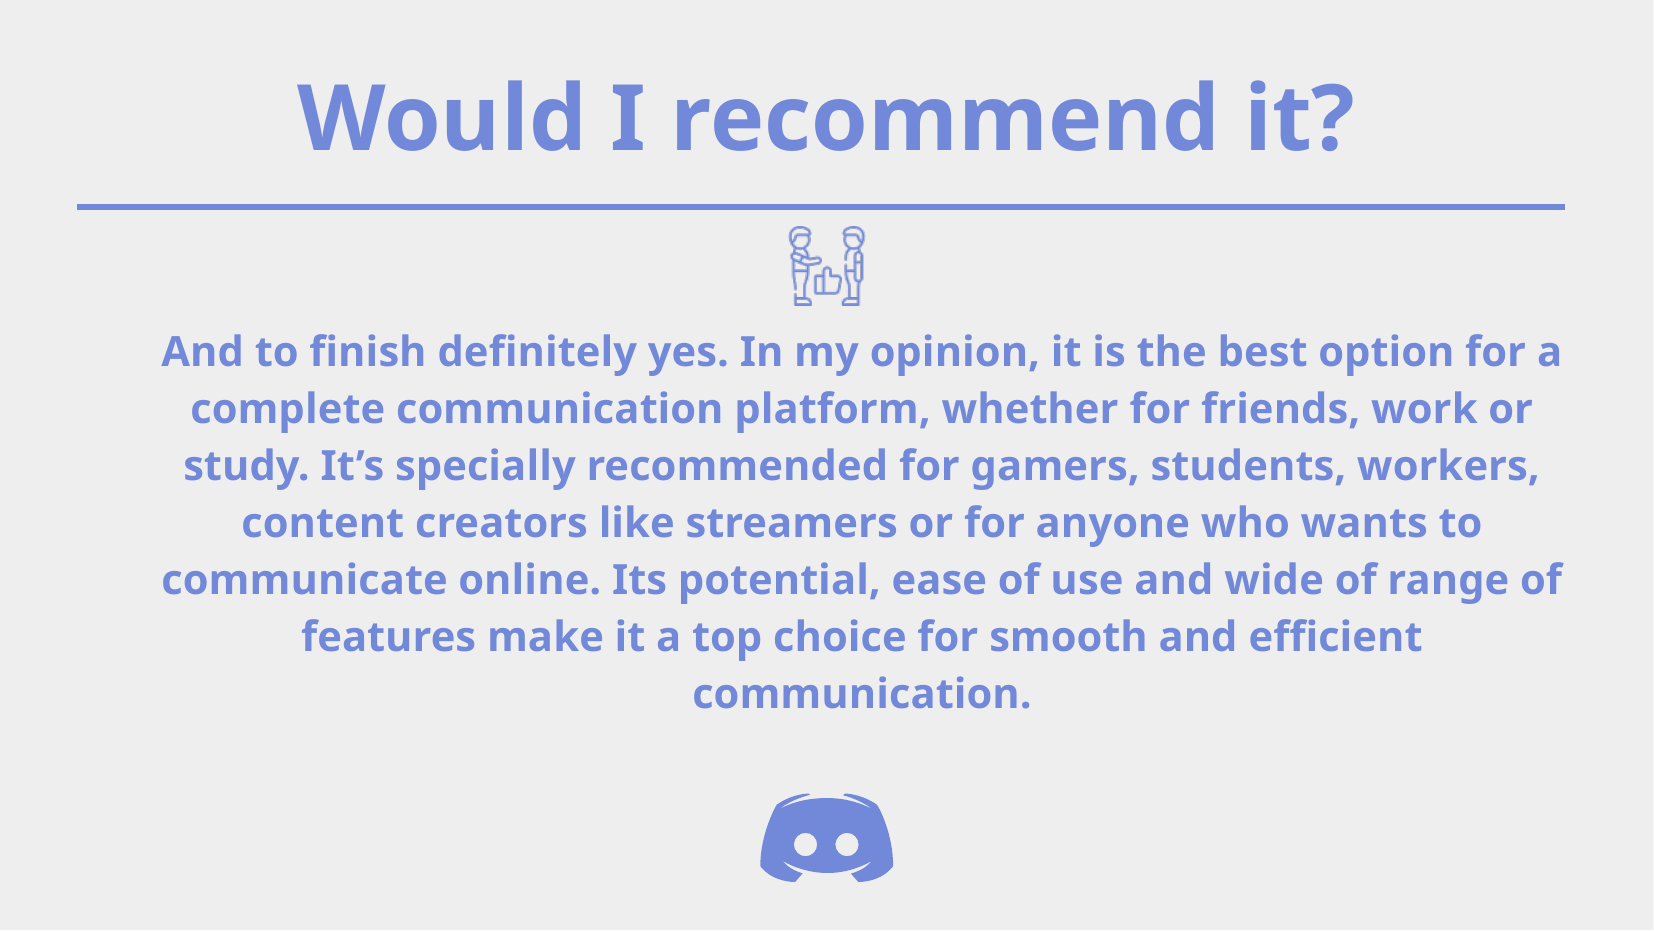

# Would I recommend it?
And to finish definitely yes. In my opinion, it is the best option for a complete communication platform, whether for friends, work or study. It’s specially recommended for gamers, students, workers, content creators like streamers or for anyone who wants to communicate online. Its potential, ease of use and wide of range of features make it a top choice for smooth and efficient communication.